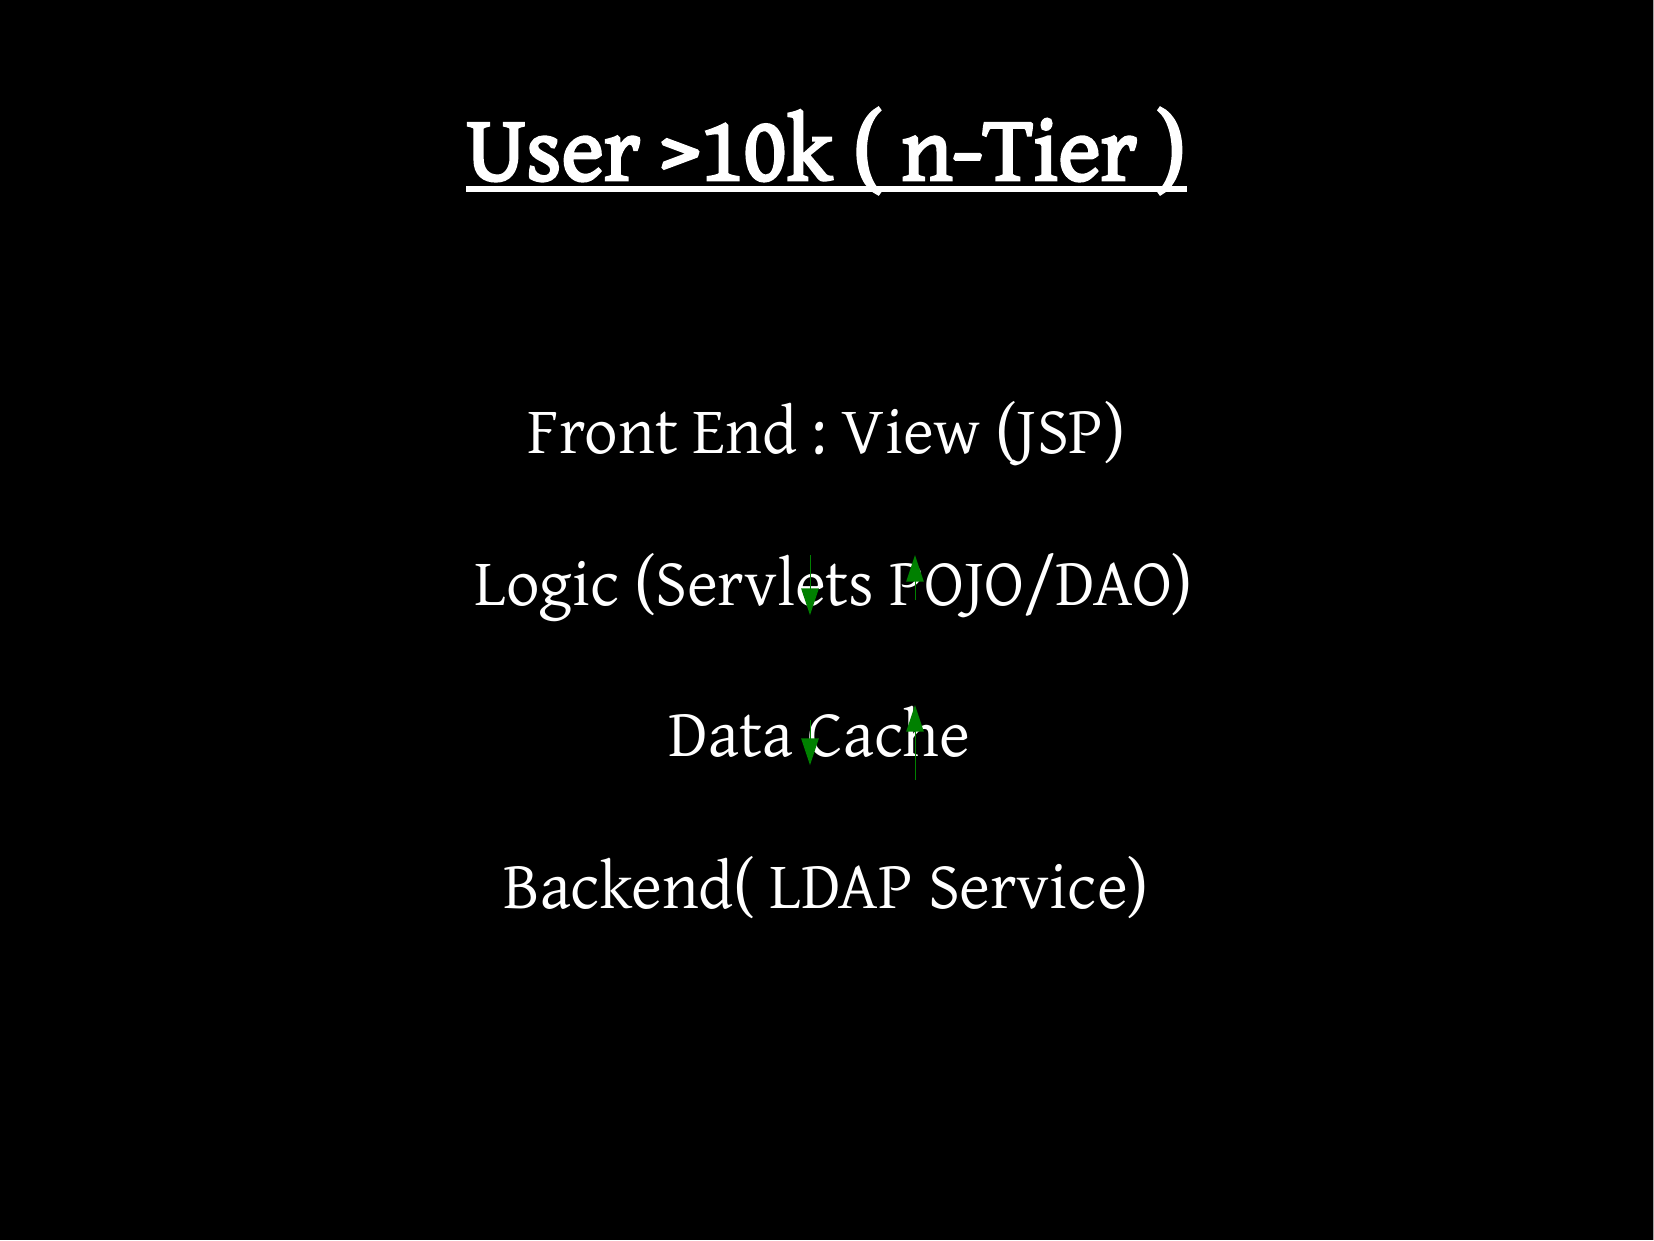

# User >10k ( n-Tier )
Front End : View (JSP)
 Logic (Servlets POJO/DAO)
Data Cache
Backend( LDAP Service)